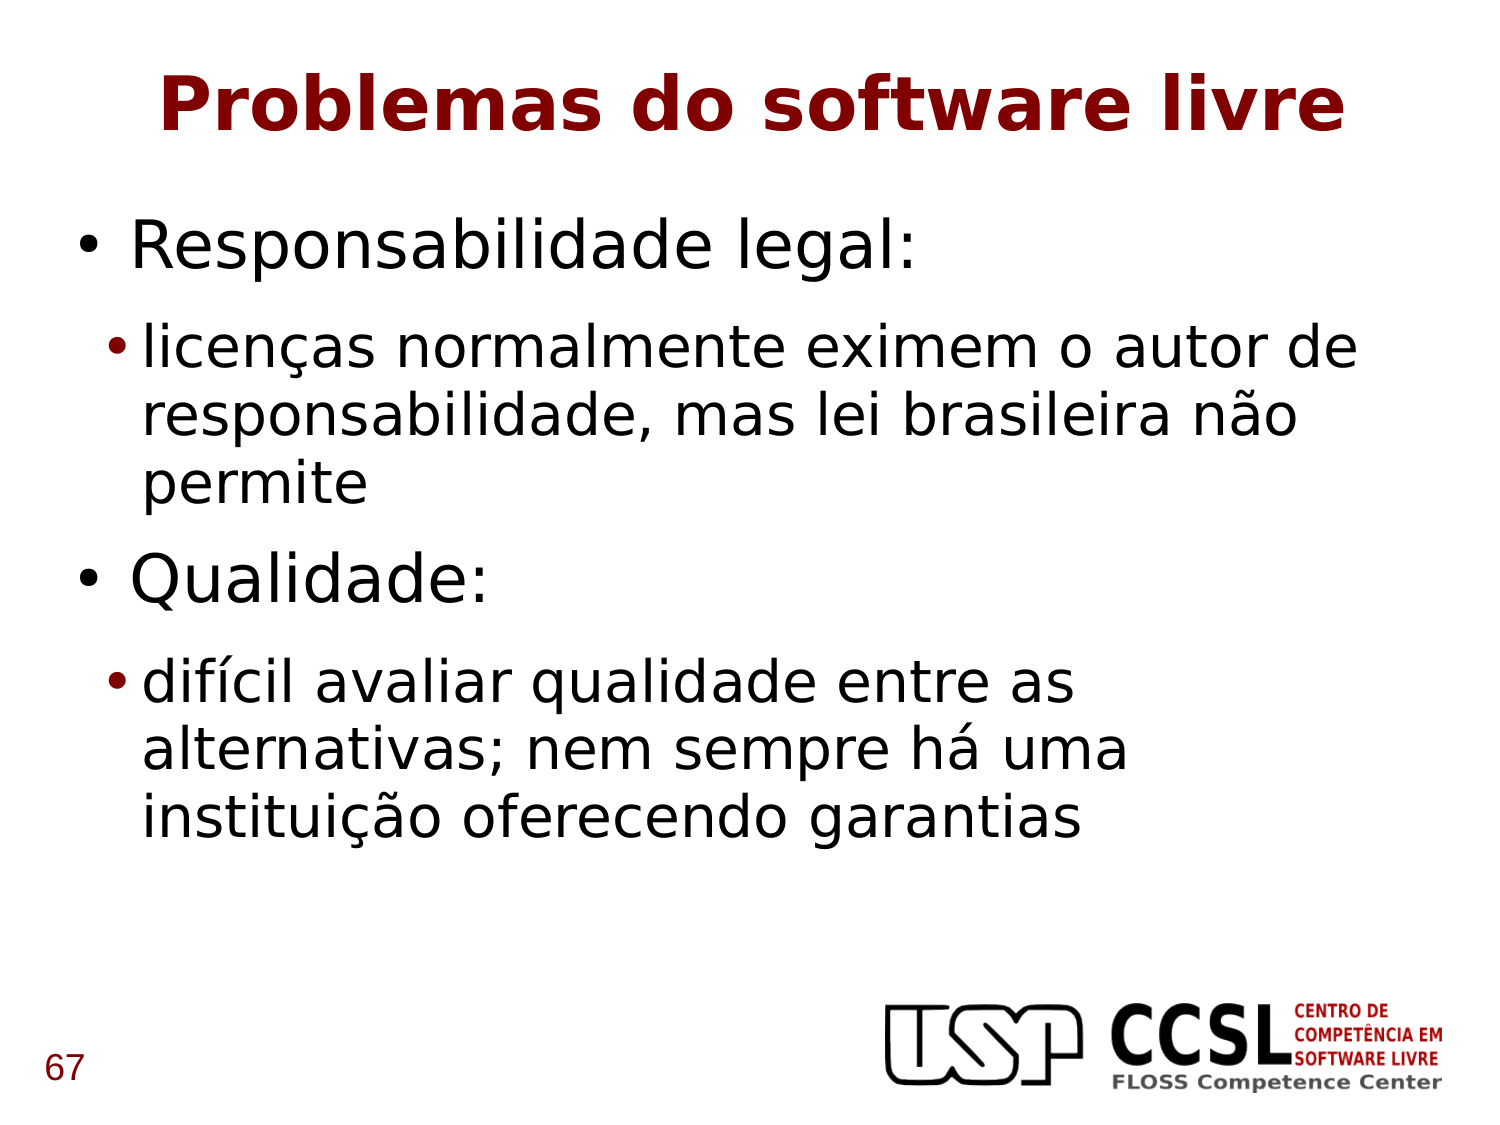

# Problemas do software livre
Responsabilidade legal:
licenças normalmente eximem o autor de responsabilidade, mas lei brasileira não permite
Qualidade:
difícil avaliar qualidade entre as alternativas; nem sempre há uma instituição oferecendo garantias